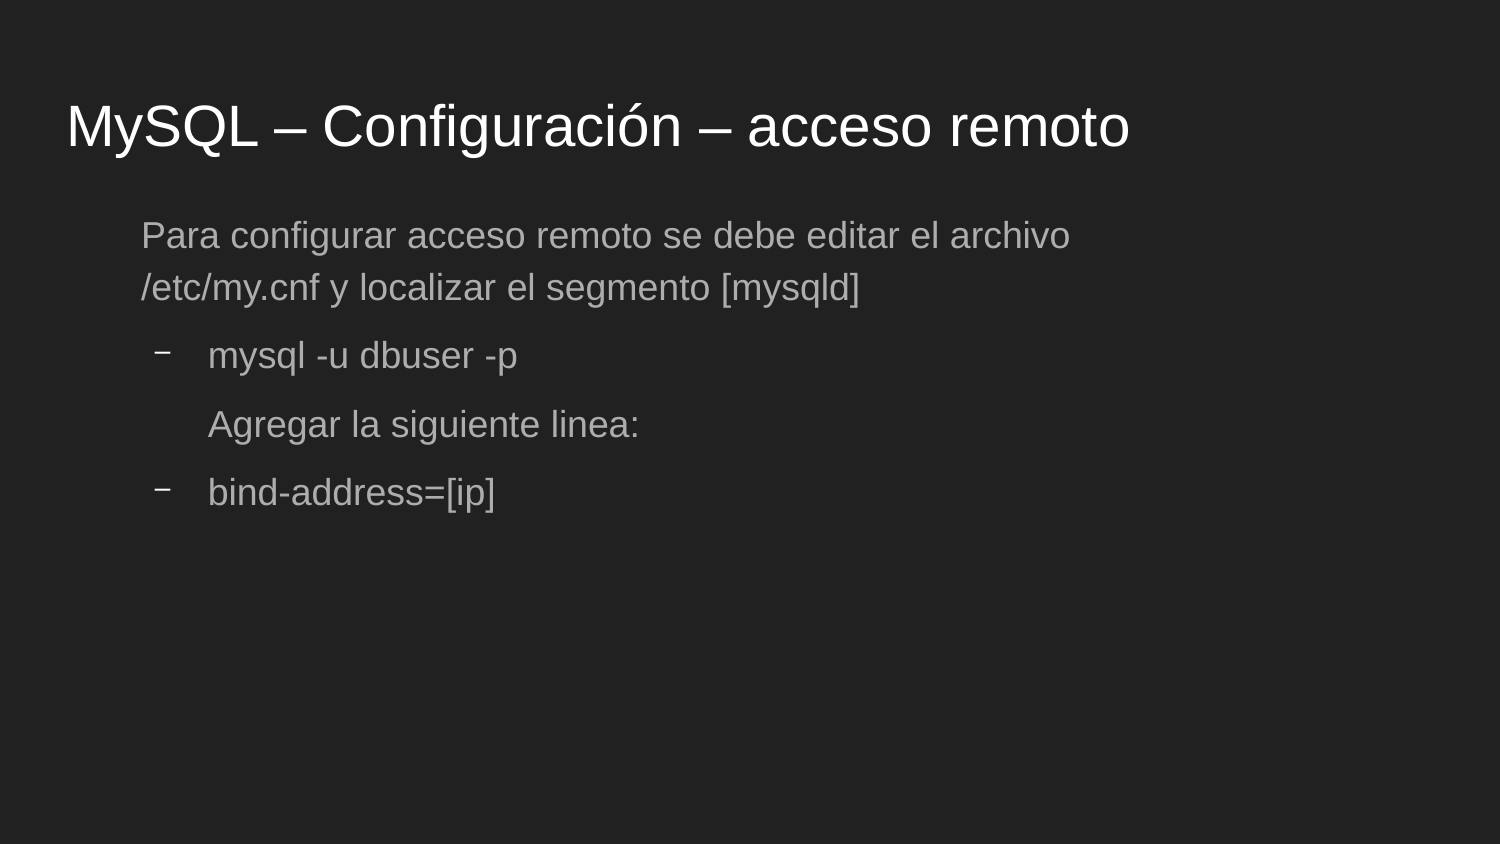

# MySQL – Configuración – acceso remoto
Para configurar acceso remoto se debe editar el archivo /etc/my.cnf y localizar el segmento [mysqld]
mysql -u dbuser -p
Agregar la siguiente linea:
bind-address=[ip]